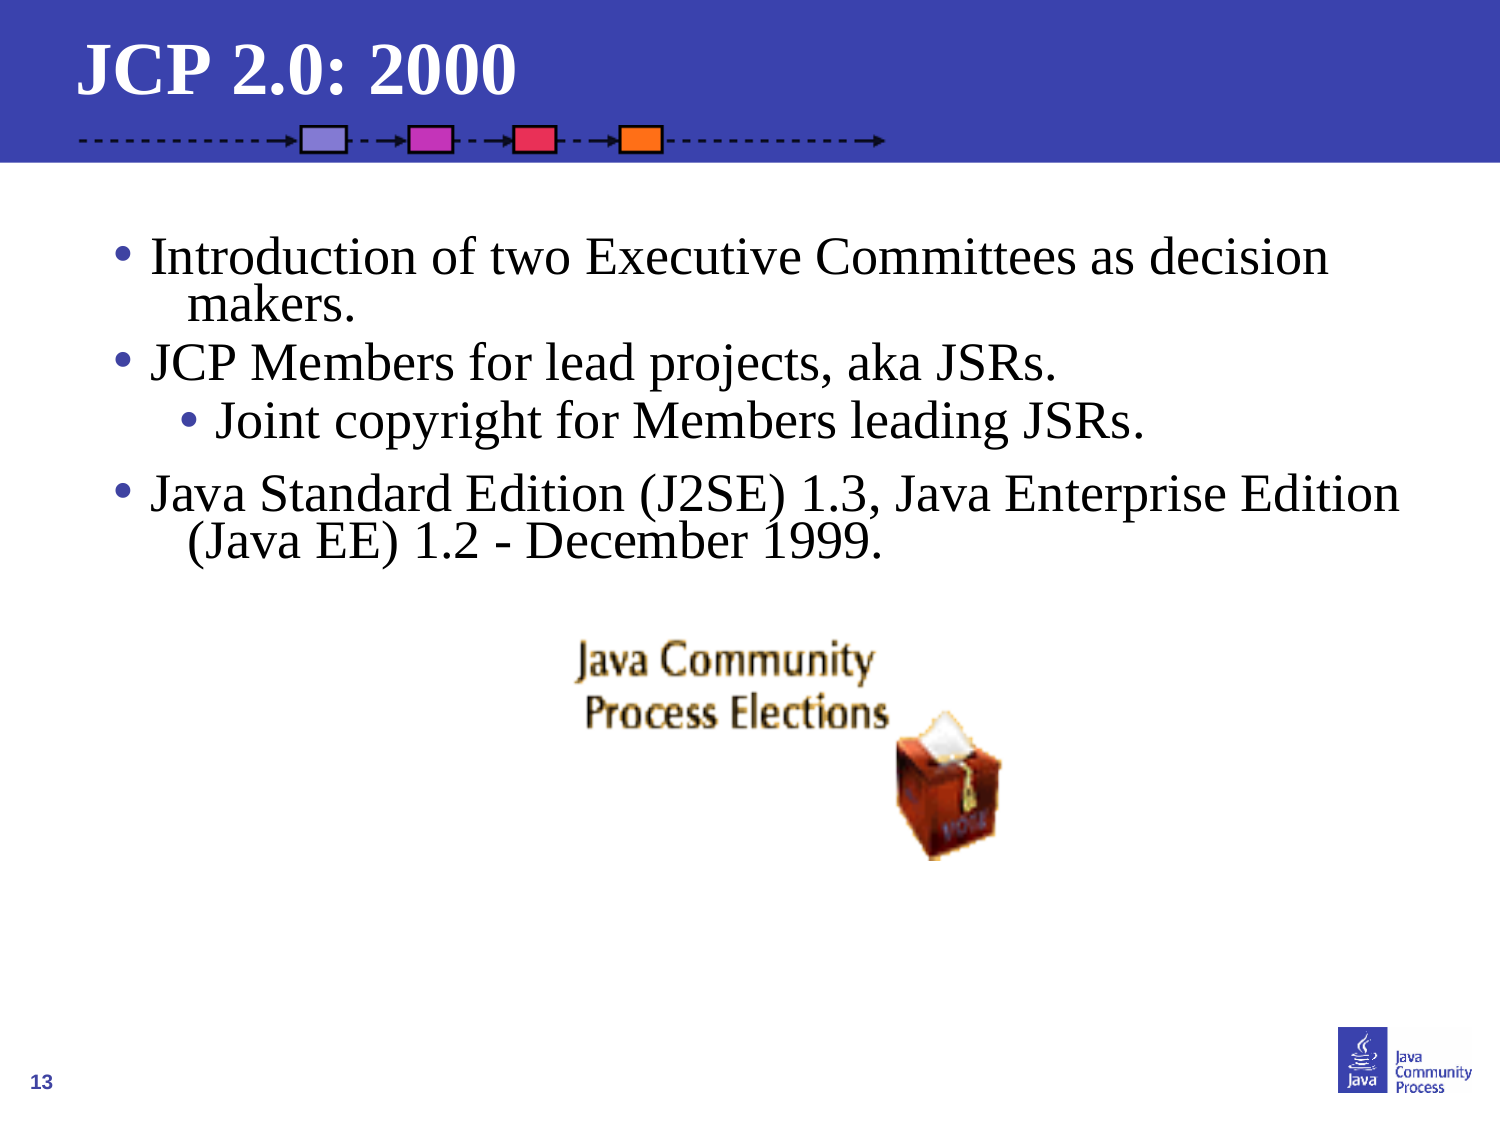

# JCP 2.0: 2000
Introduction of two Executive Committees as decision makers.
JCP Members for lead projects, aka JSRs.
Joint copyright for Members leading JSRs.
Java Standard Edition (J2SE) 1.3, Java Enterprise Edition (Java EE) 1.2 - December 1999.